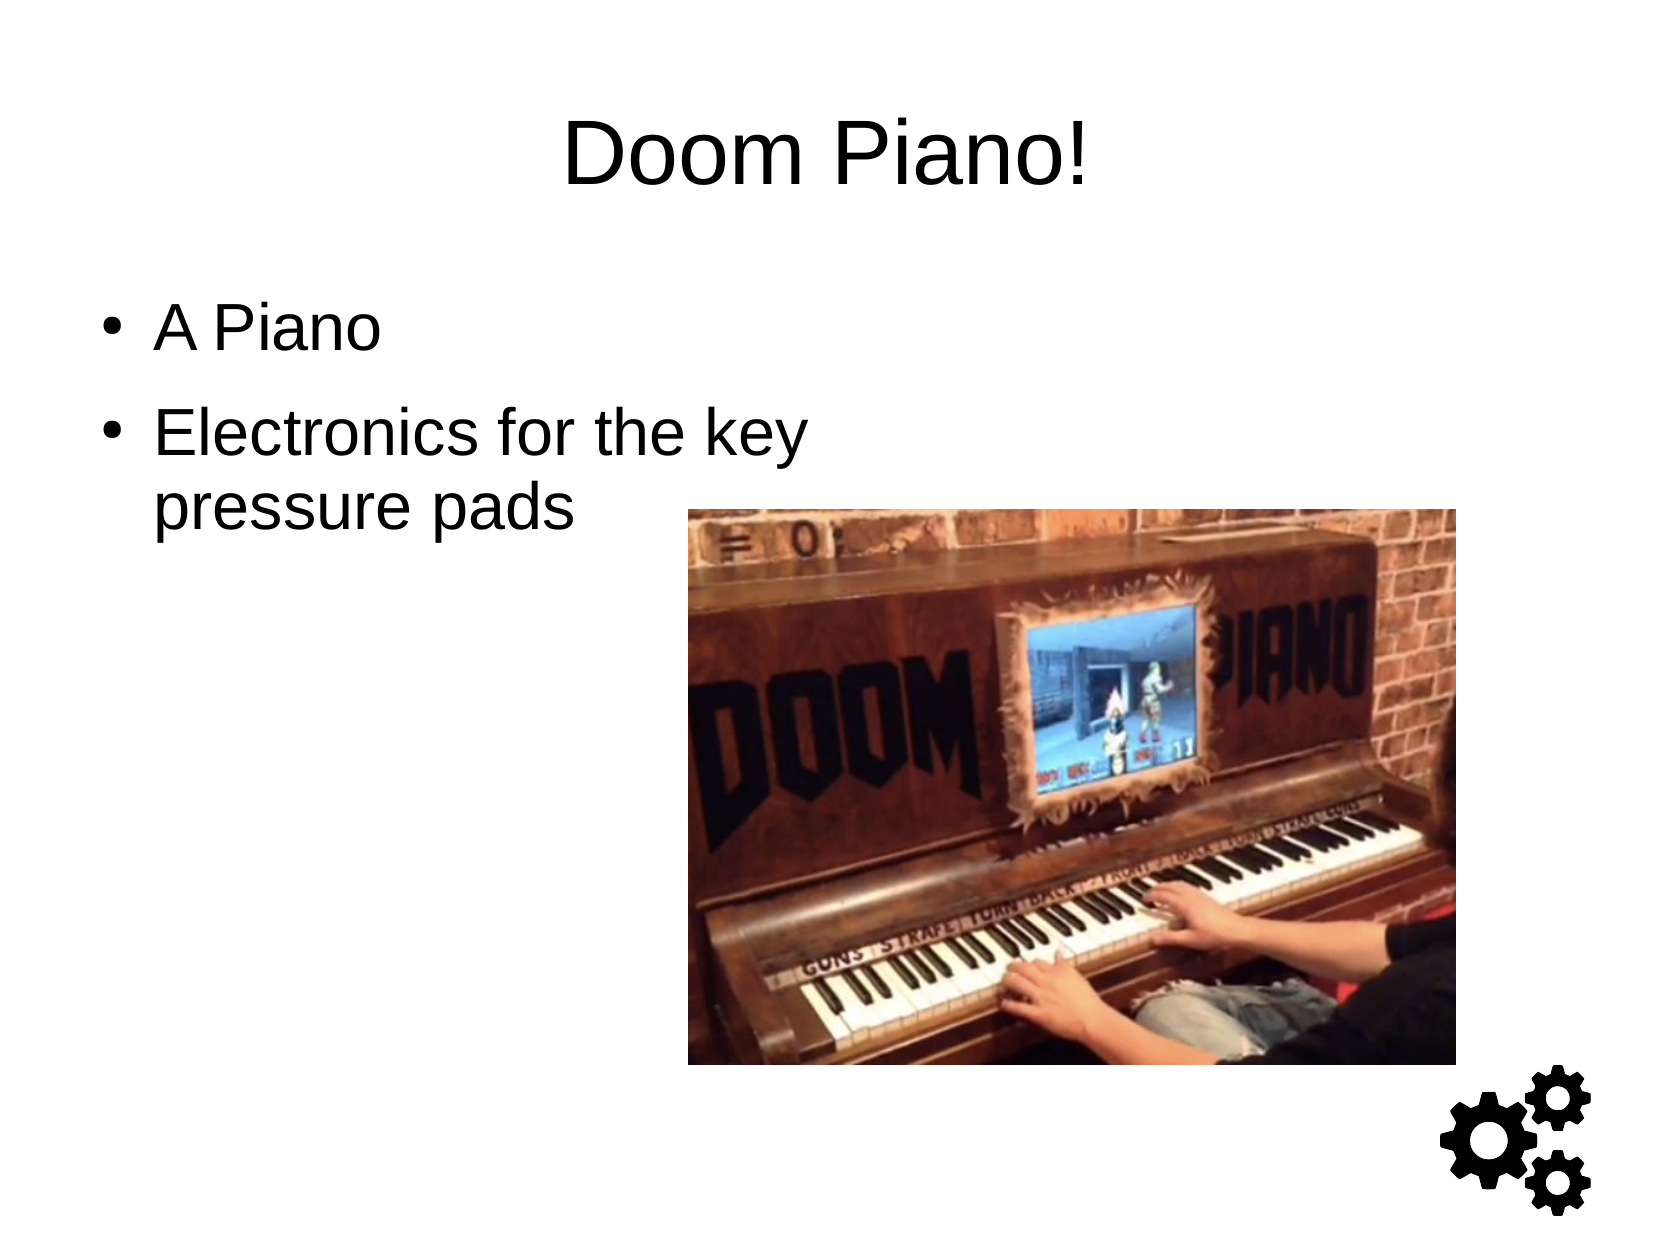

# Doom Piano!
A Piano
Electronics for the key
pressure pads